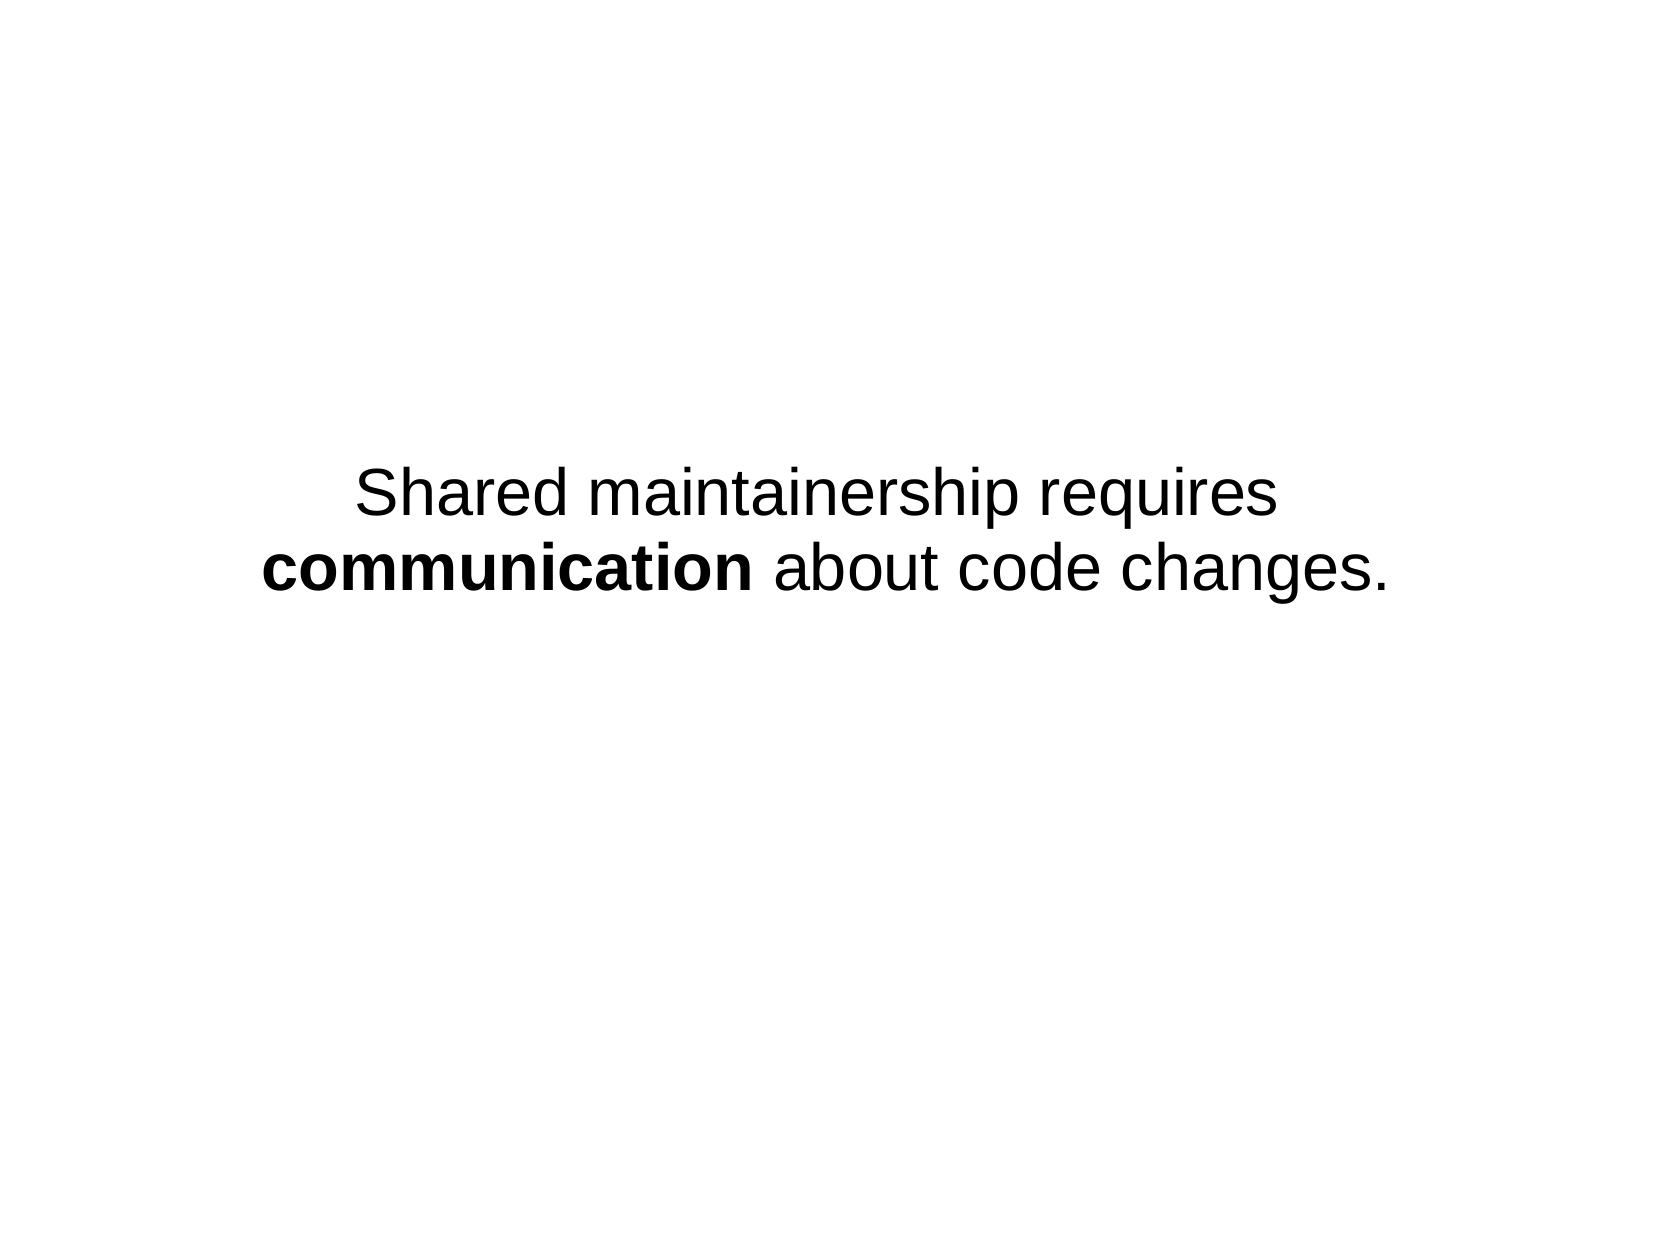

# Shared maintainership requires
communication about code changes.